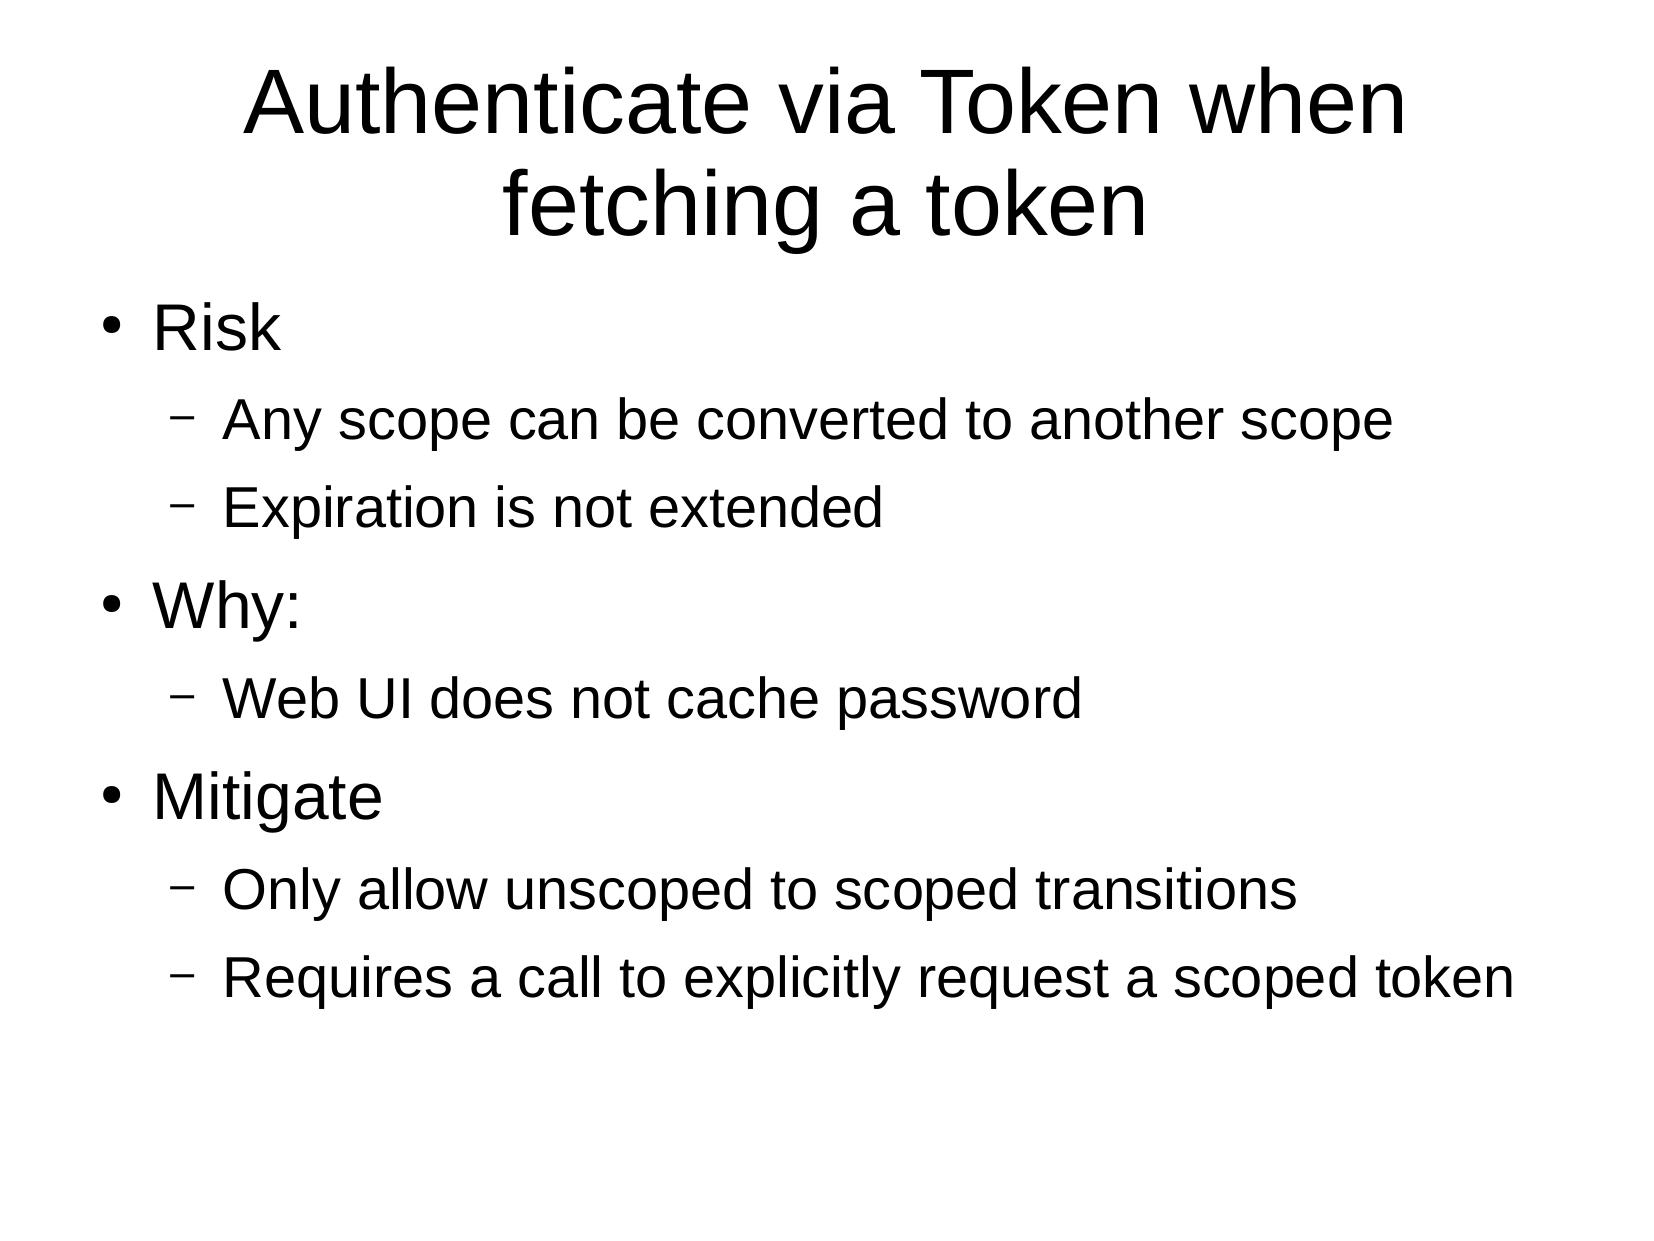

# Authenticate via Token when fetching a token
Risk
Any scope can be converted to another scope
Expiration is not extended
Why:
Web UI does not cache password
Mitigate
Only allow unscoped to scoped transitions
Requires a call to explicitly request a scoped token